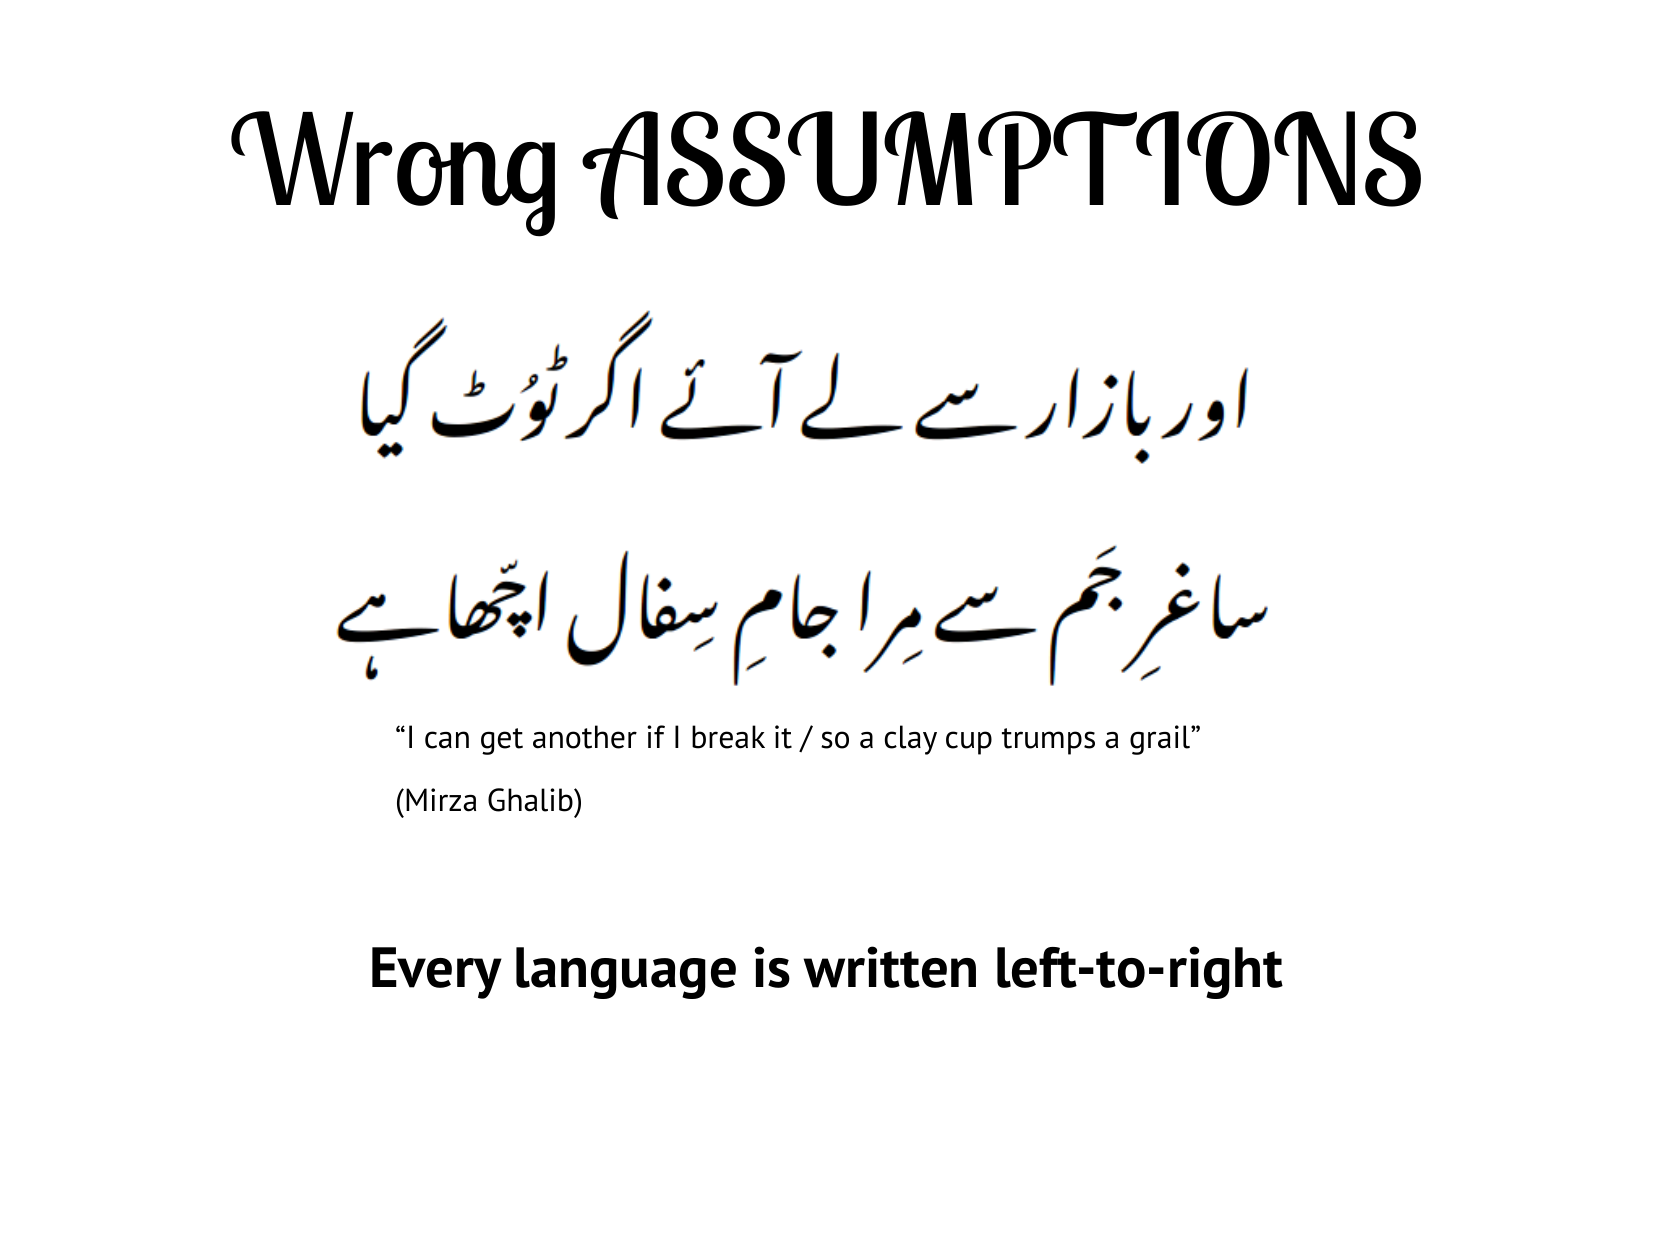

# Wrong ASSUMPTIONS
“I can get another if I break it / so a clay cup trumps a grail”
(Mirza Ghalib)
Every language is written left-to-right